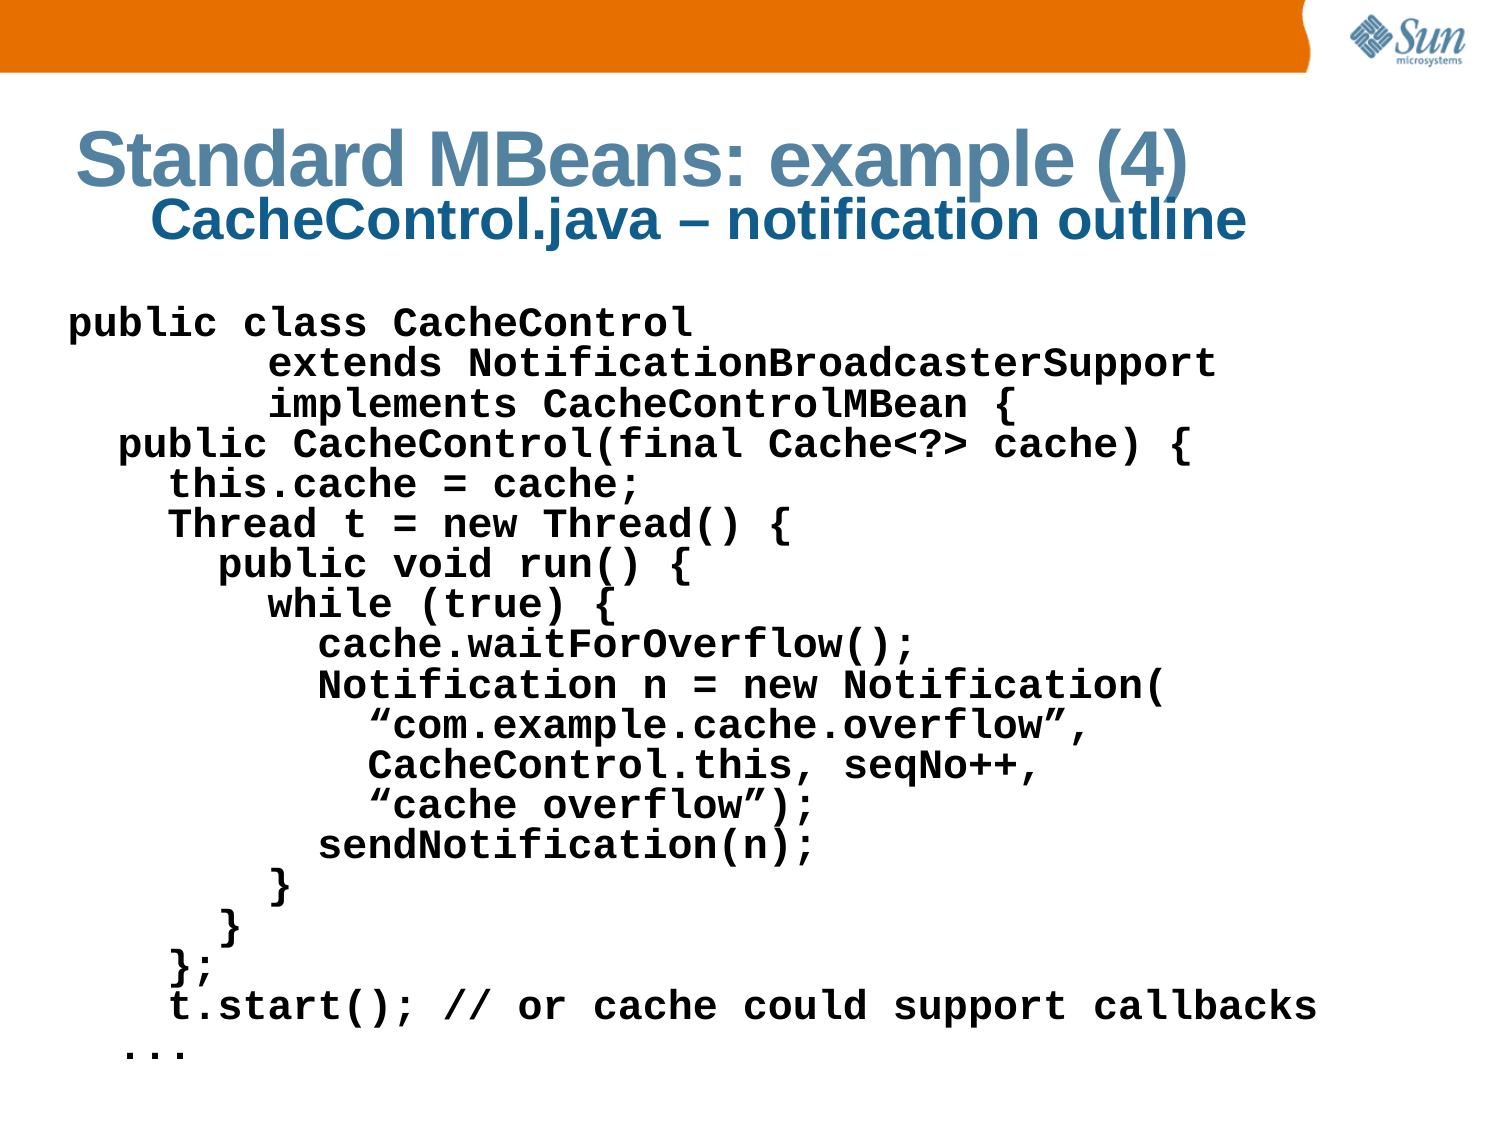

# Standard MBeans: example (4)
CacheControl.java – notification outline
public class CacheControl
 extends NotificationBroadcasterSupport
 implements CacheControlMBean {
 public CacheControl(final Cache<?> cache) {
 this.cache = cache;
 Thread t = new Thread() {
 public void run() {
 while (true) {
 cache.waitForOverflow();
 Notification n = new Notification(
 “com.example.cache.overflow”,
 CacheControl.this, seqNo++,
 “cache overflow”);
 sendNotification(n);
 }
 }
 };
 t.start(); // or cache could support callbacks
 ...